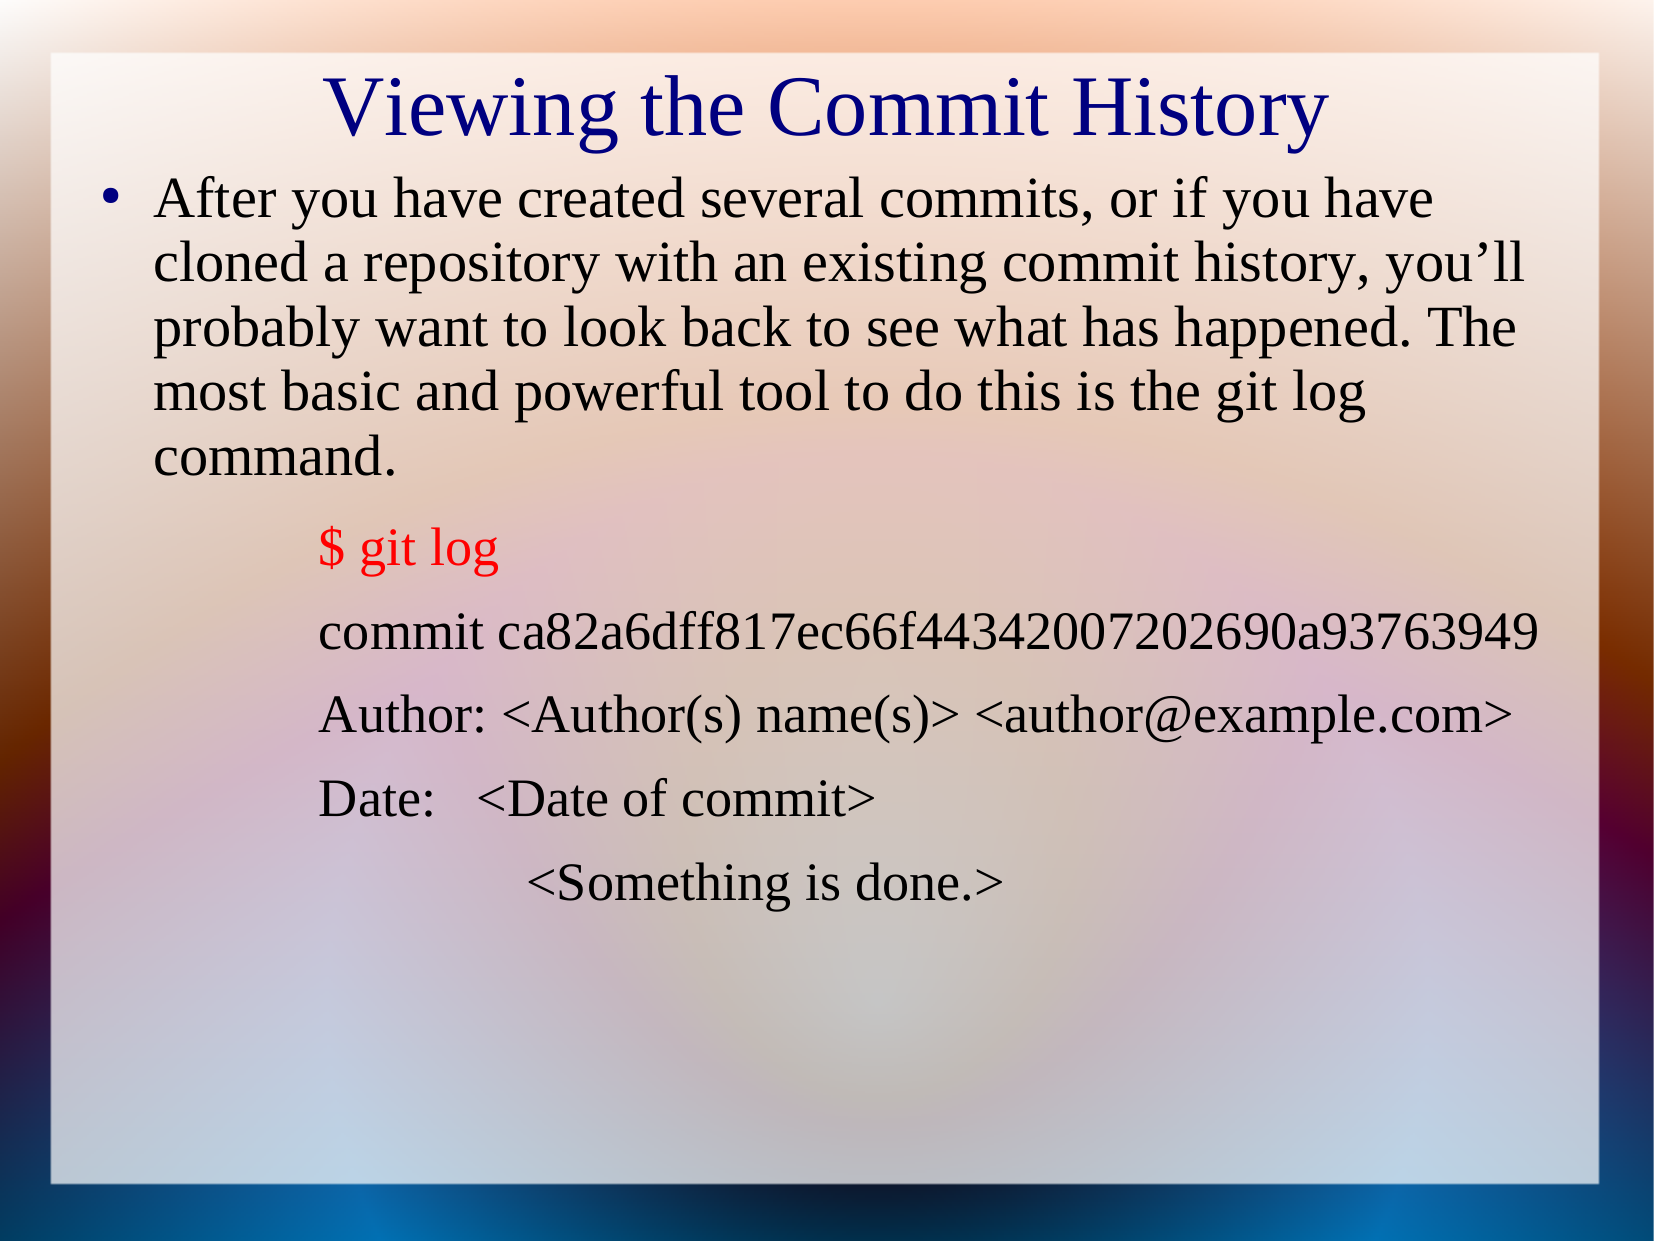

# Viewing the Commit History
After you have created several commits, or if you have cloned a repository with an existing commit history, you’ll probably want to look back to see what has happened. The most basic and powerful tool to do this is the git log command.
$ git log
commit ca82a6dff817ec66f44342007202690a93763949
Author: <Author(s) name(s)> <author@example.com>
Date: <Date of commit>
 <Something is done.>